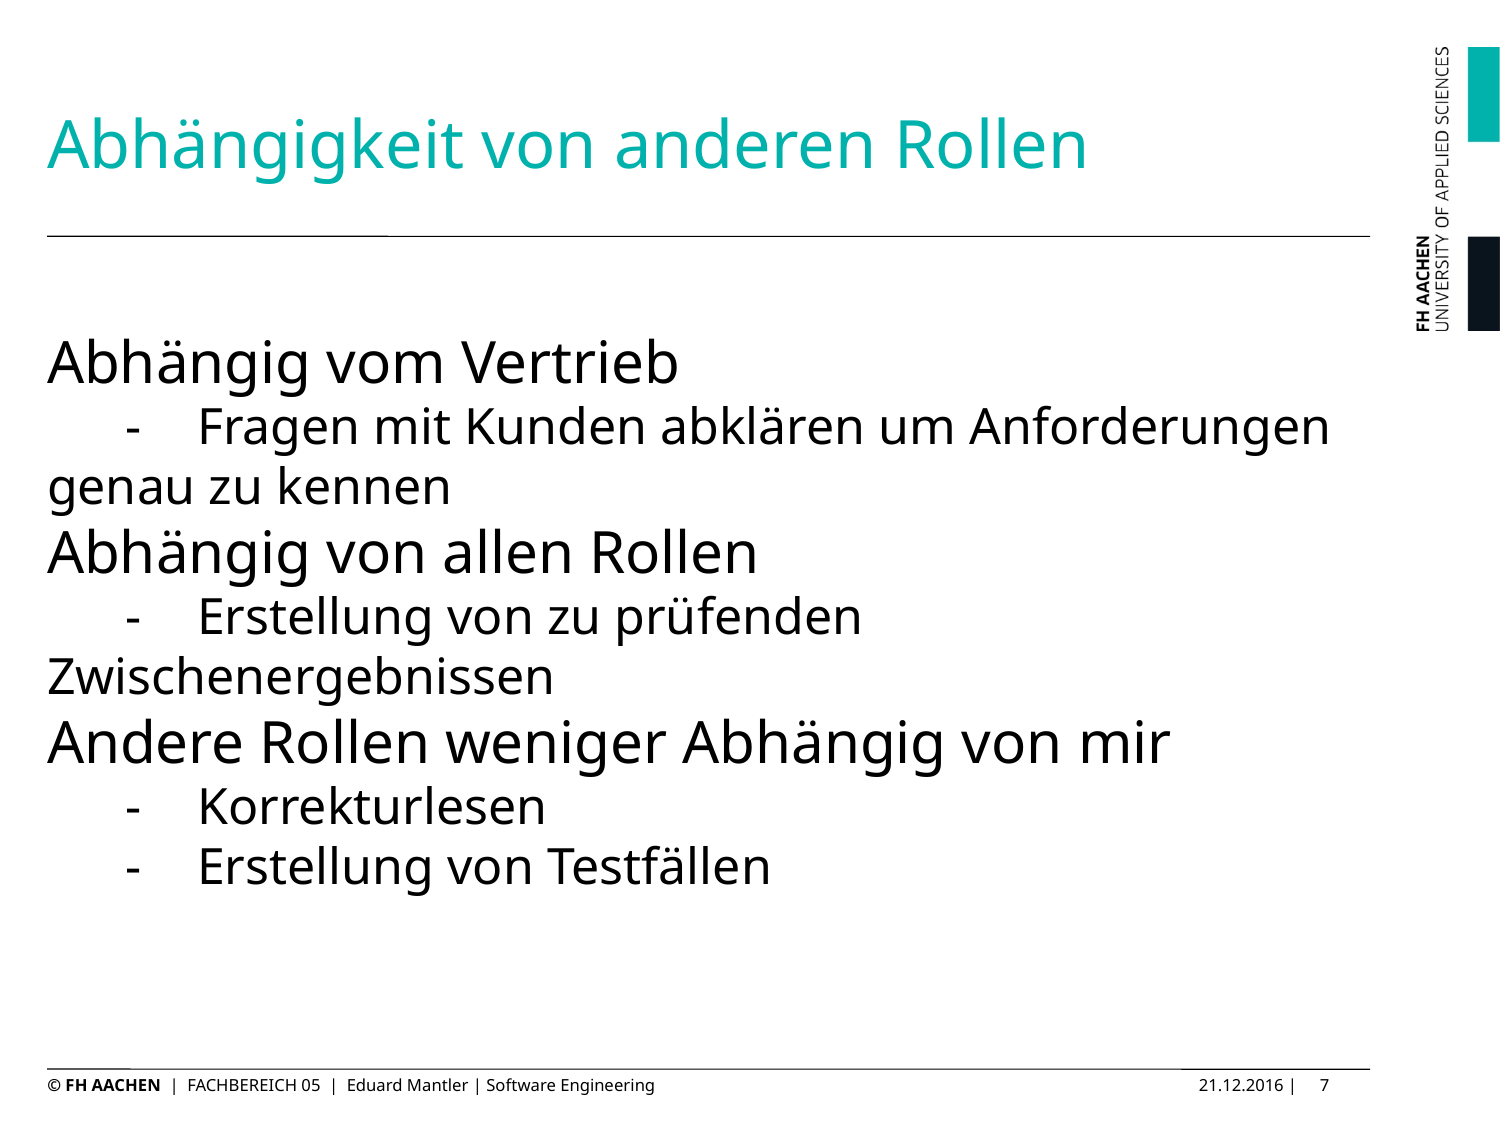

# Abhängigkeit von anderen Rollen
Abhängig vom Vertrieb
 - 	Fragen mit Kunden abklären um Anforderungen 	genau zu kennen
Abhängig von allen Rollen
 -	Erstellung von zu prüfenden 	Zwischenergebnissen
Andere Rollen weniger Abhängig von mir
 -	Korrekturlesen
 - 	Erstellung von Testfällen
© FH AACHEN | FACHBEREICH 05 | Eduard Mantler | Software Engineering
21.12.2016 |